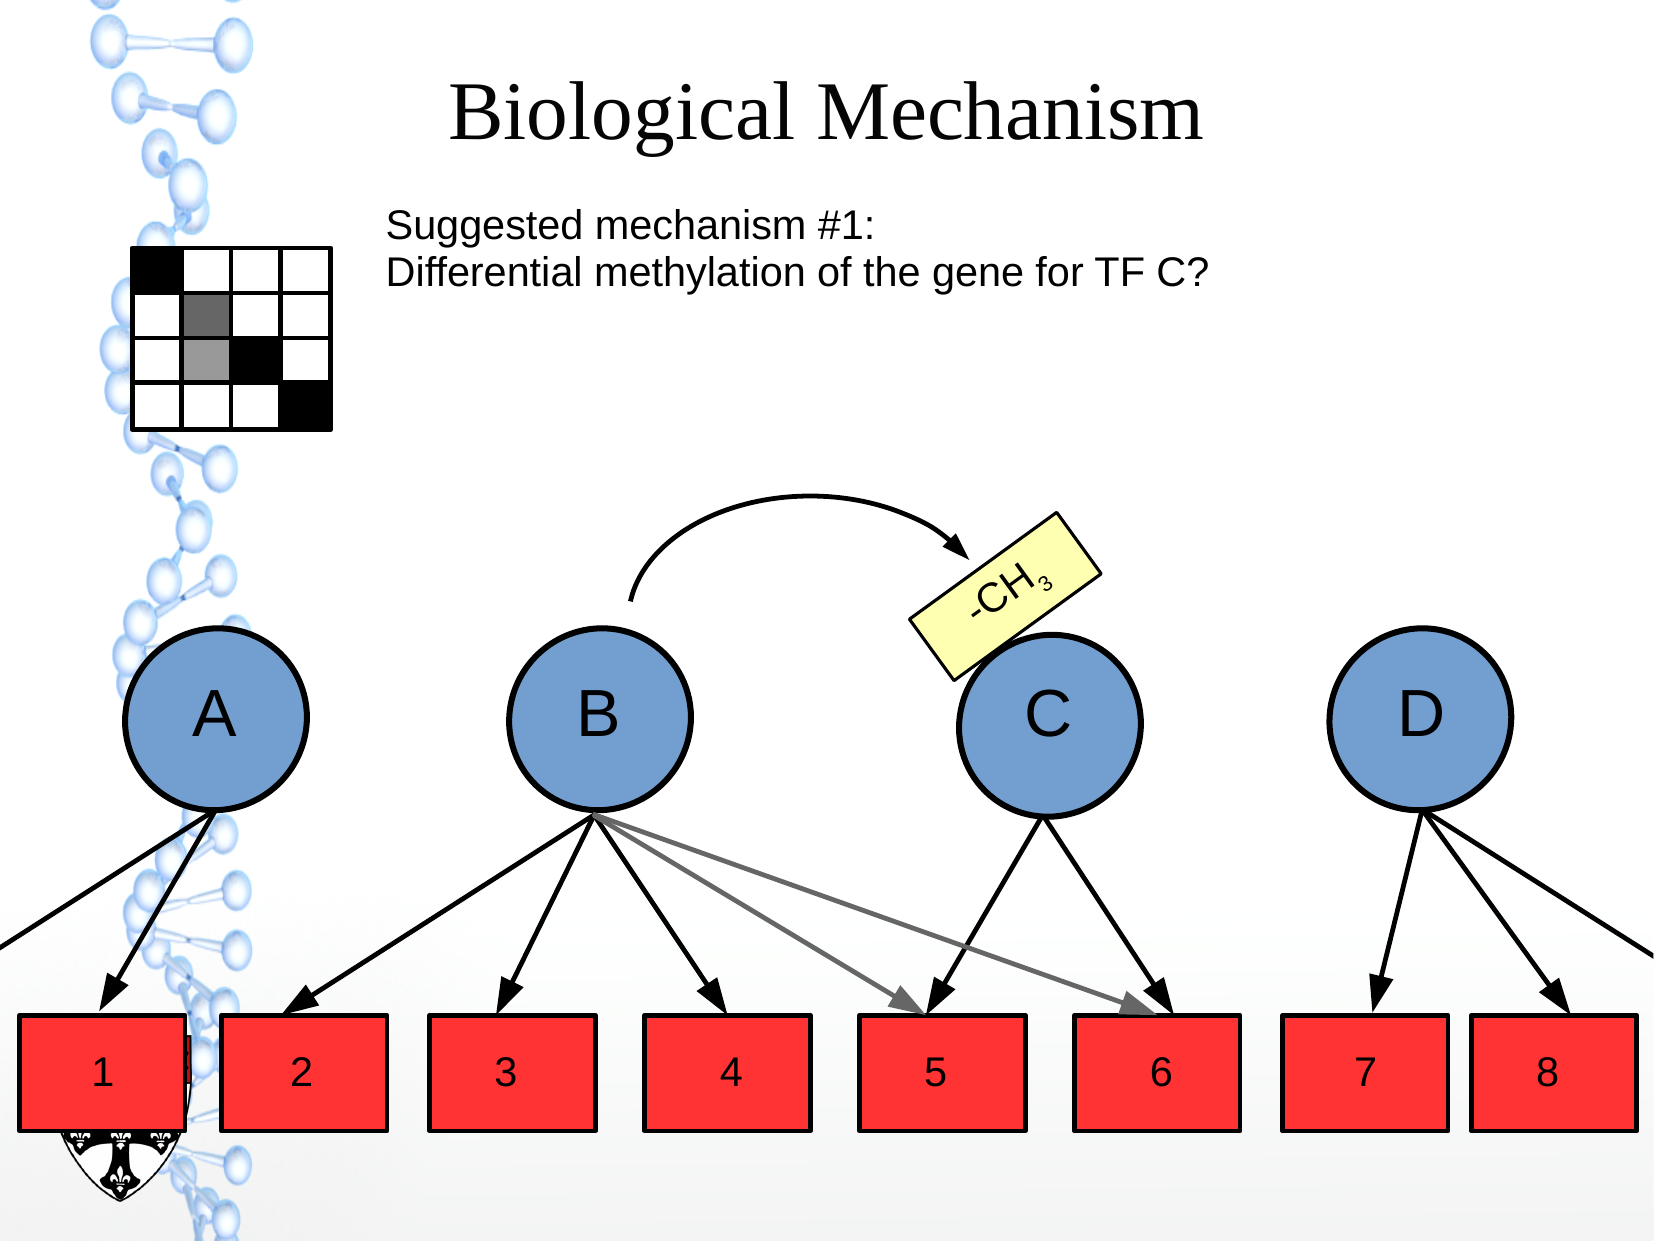

# Biological Mechanism
Suggested mechanism #1:
Differential methylation of the gene for TF C?
 -CH3
A
B
C
D
1
2
3
4
5
6
7
8